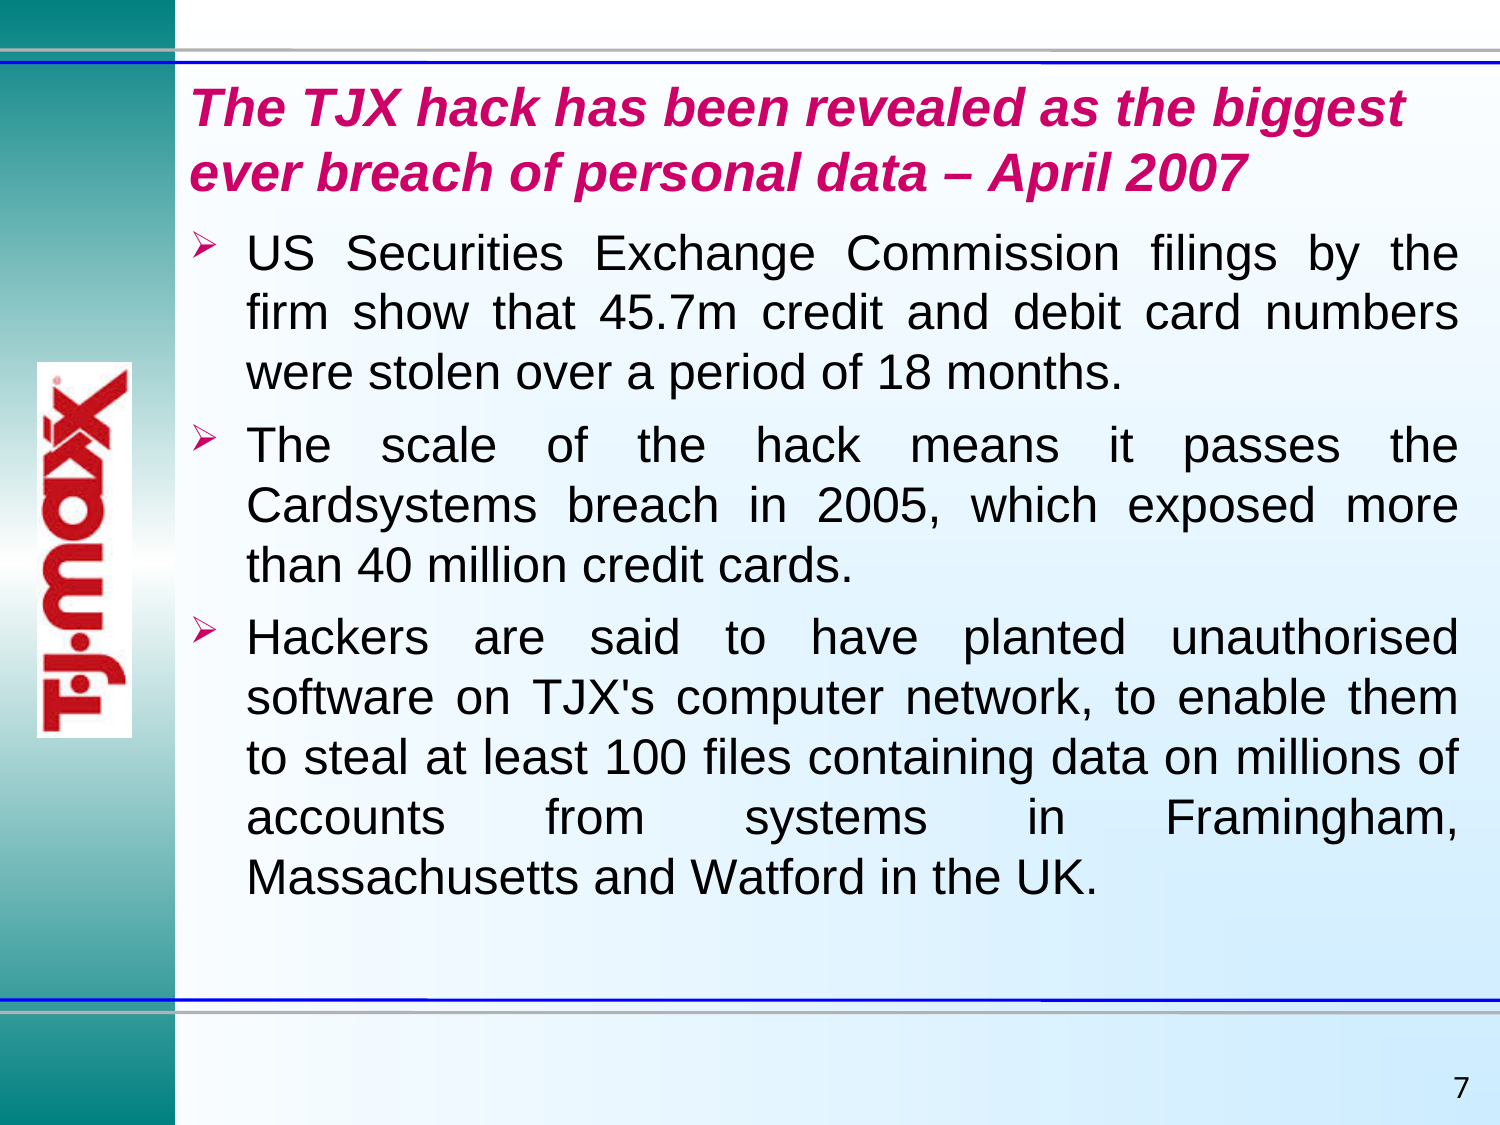

The TJX hack has been revealed as the biggest ever breach of personal data – April 2007
US Securities Exchange Commission filings by the firm show that 45.7m credit and debit card numbers were stolen over a period of 18 months.
The scale of the hack means it passes the Cardsystems breach in 2005, which exposed more than 40 million credit cards.
Hackers are said to have planted unauthorised software on TJX's computer network, to enable them to steal at least 100 files containing data on millions of accounts from systems in Framingham, Massachusetts and Watford in the UK.